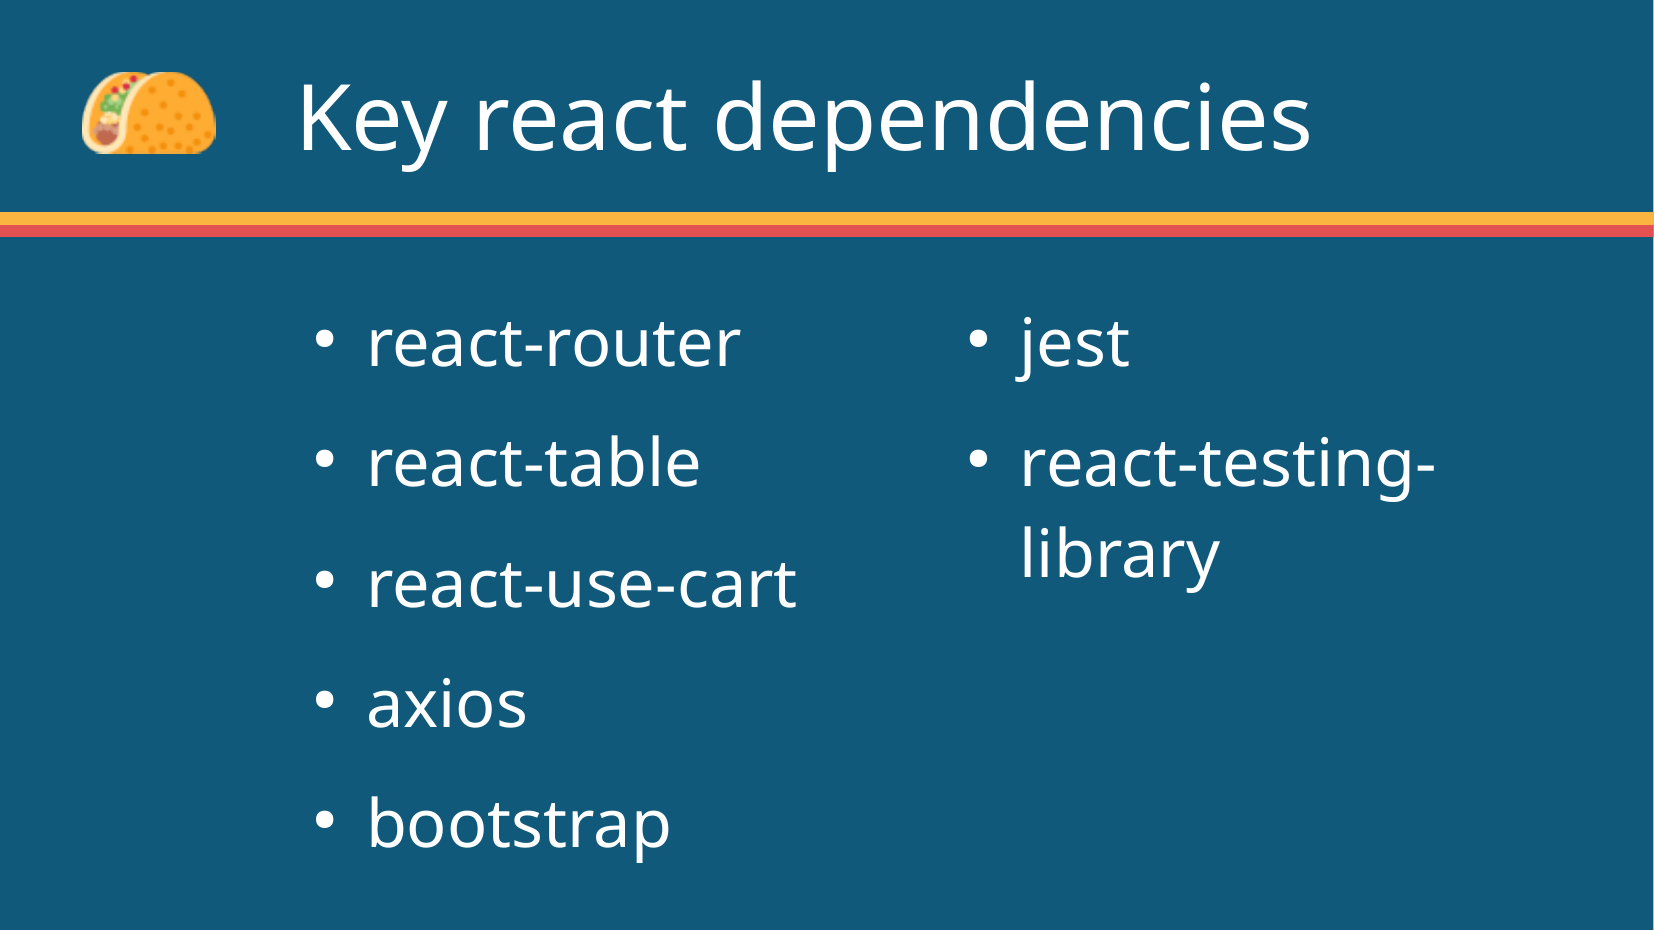

# Key react dependencies
react-router
react-table
react-use-cart
axios
bootstrap
jest
react-testing-library